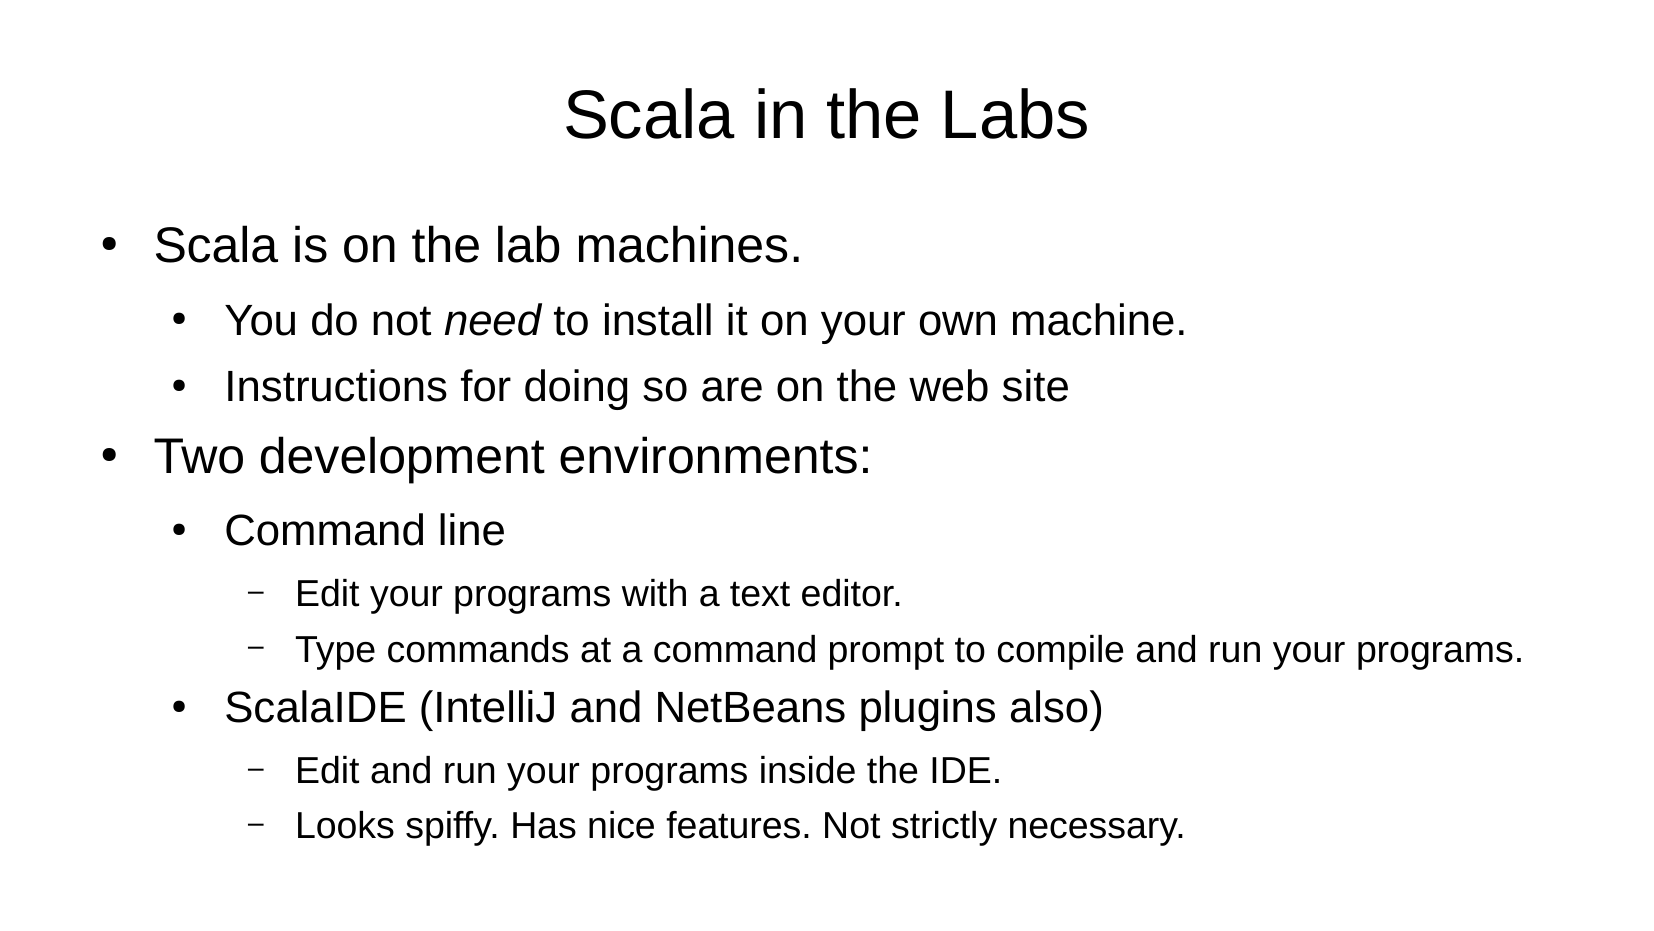

# Scala in the Labs
Scala is on the lab machines.
You do not need to install it on your own machine.
Instructions for doing so are on the web site
Two development environments:
Command line
Edit your programs with a text editor.
Type commands at a command prompt to compile and run your programs.
ScalaIDE (IntelliJ and NetBeans plugins also)
Edit and run your programs inside the IDE.
Looks spiffy. Has nice features. Not strictly necessary.